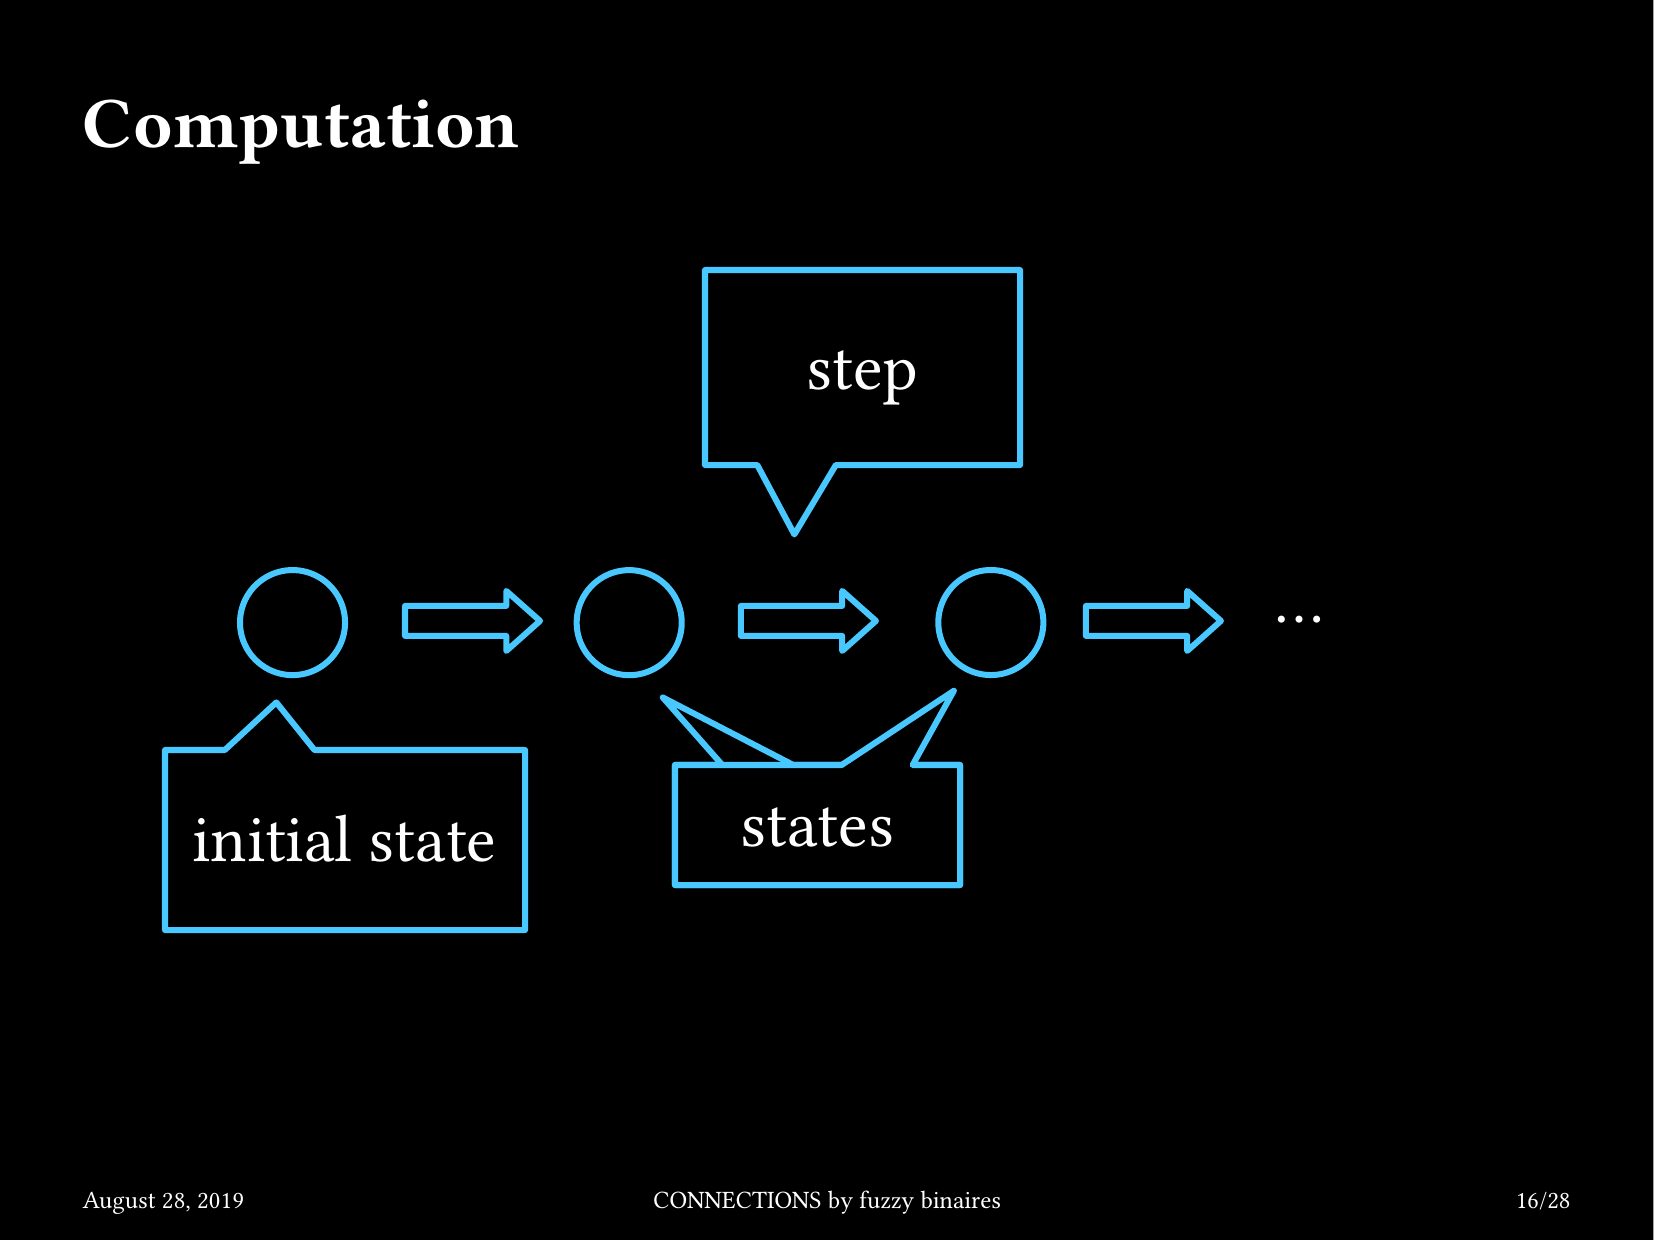

# Computation
step
...
initial state
states
states
16